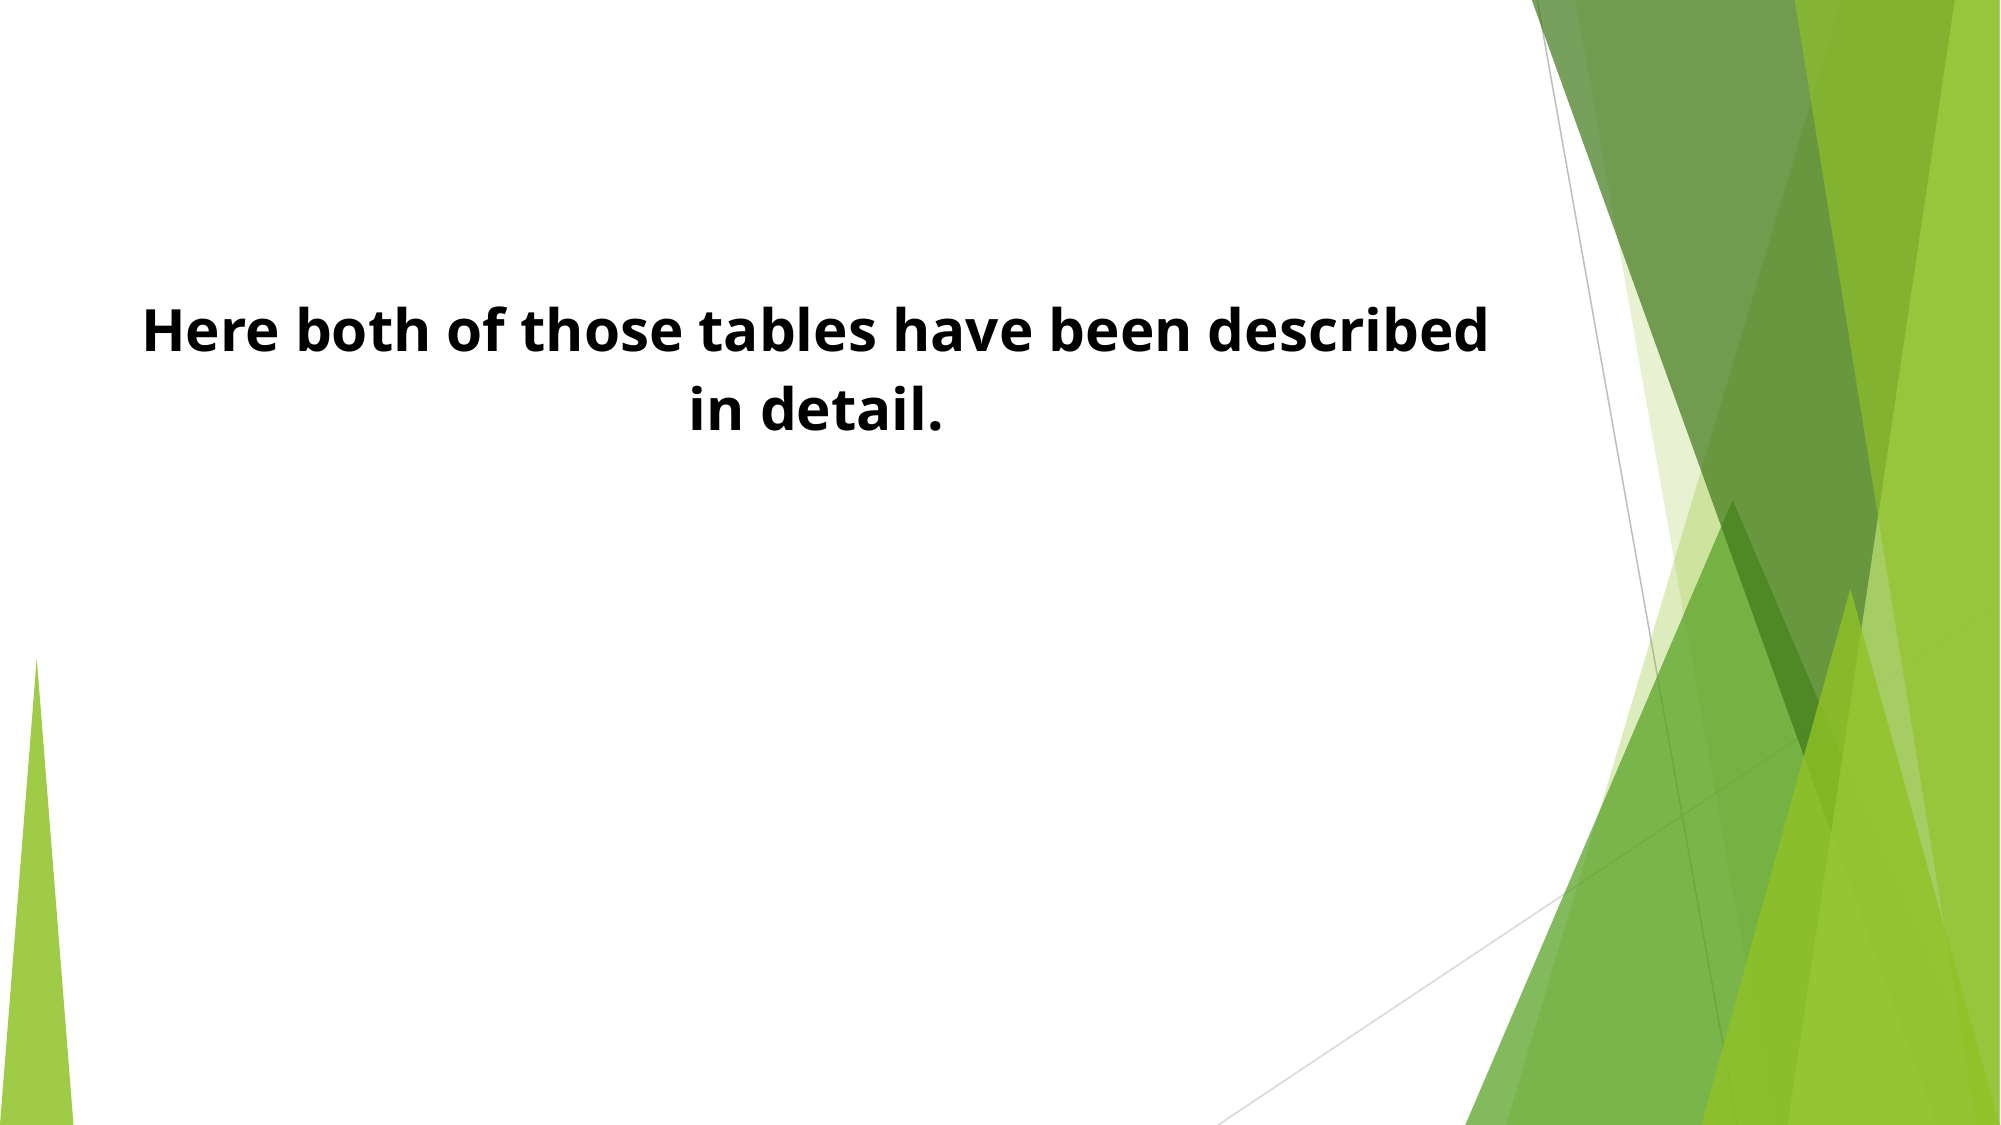

# Here both of those tables have been described in detail.